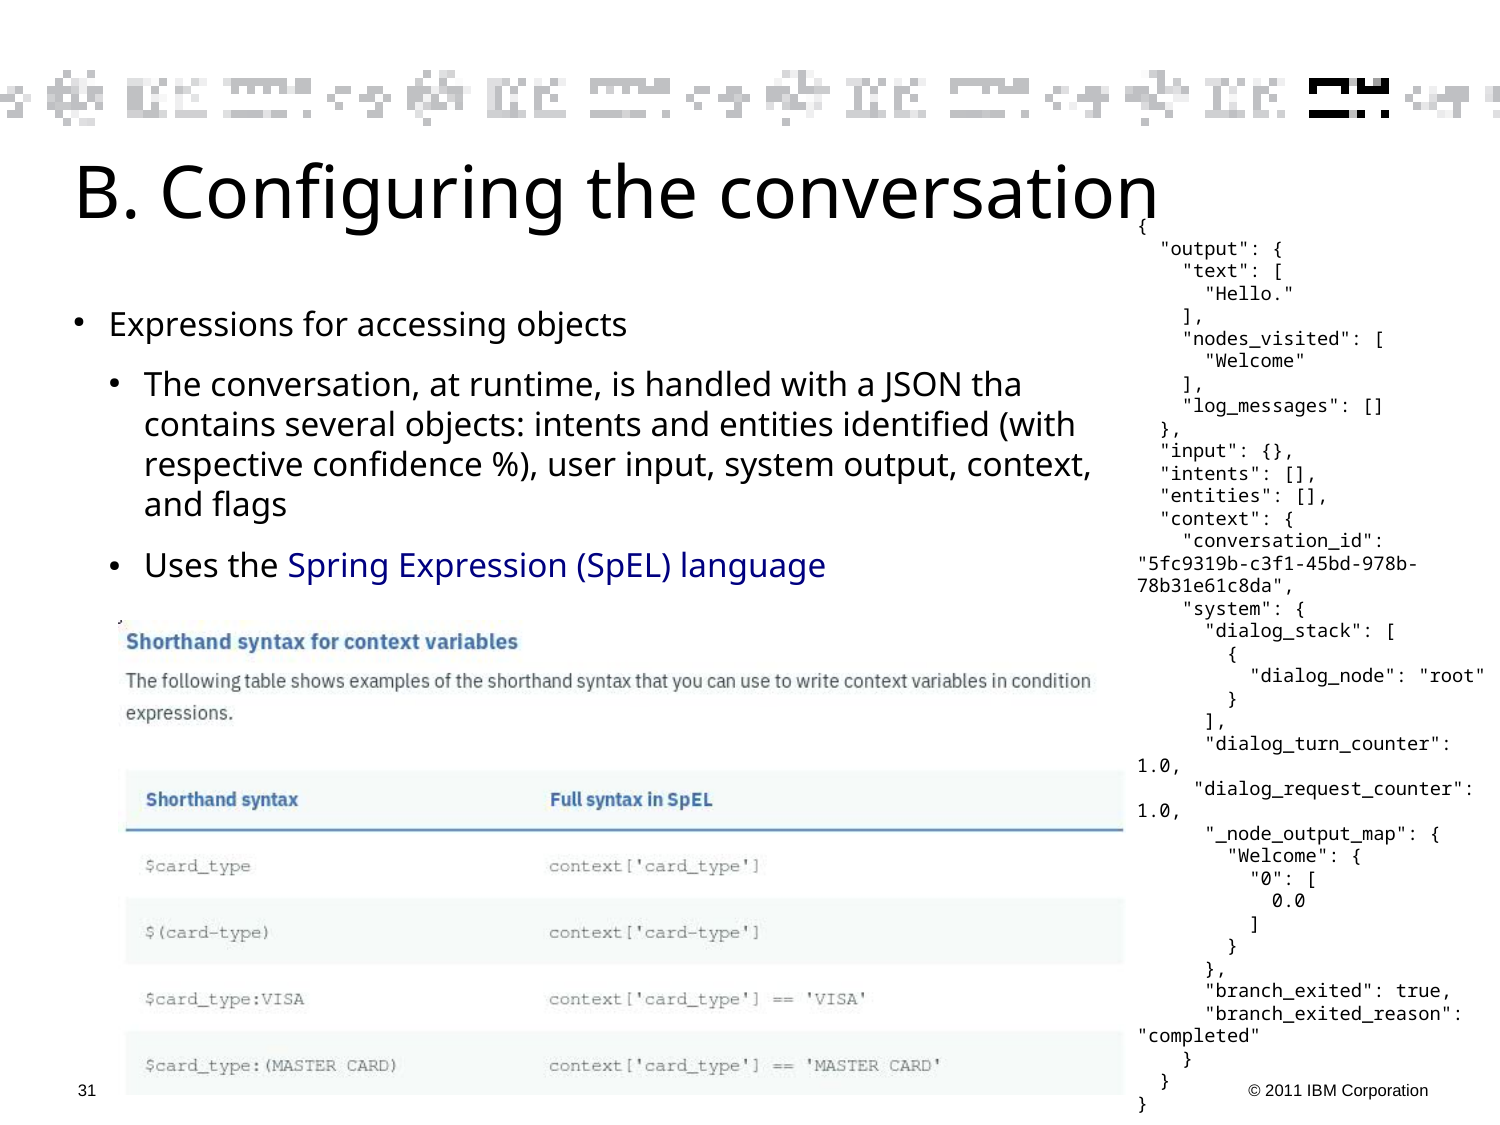

B. Configuring the conversation
{
 "output": {
 "text": [
 "Hello."
 ],
 "nodes_visited": [
 "Welcome"
 ],
 "log_messages": []
 },
 "input": {},
 "intents": [],
 "entities": [],
 "context": {
 "conversation_id": "5fc9319b-c3f1-45bd-978b-78b31e61c8da",
 "system": {
 "dialog_stack": [
 {
 "dialog_node": "root"
 }
 ],
 "dialog_turn_counter": 1.0,
 "dialog_request_counter": 1.0,
 "_node_output_map": {
 "Welcome": {
 "0": [
 0.0
 ]
 }
 },
 "branch_exited": true,
 "branch_exited_reason": "completed"
 }
 }
}
# Expressions for accessing objects
The conversation, at runtime, is handled with a JSON tha contains several objects: intents and entities identified (with respective confidence %), user input, system output, context, and flags
Uses the Spring Expression (SpEL) language
31